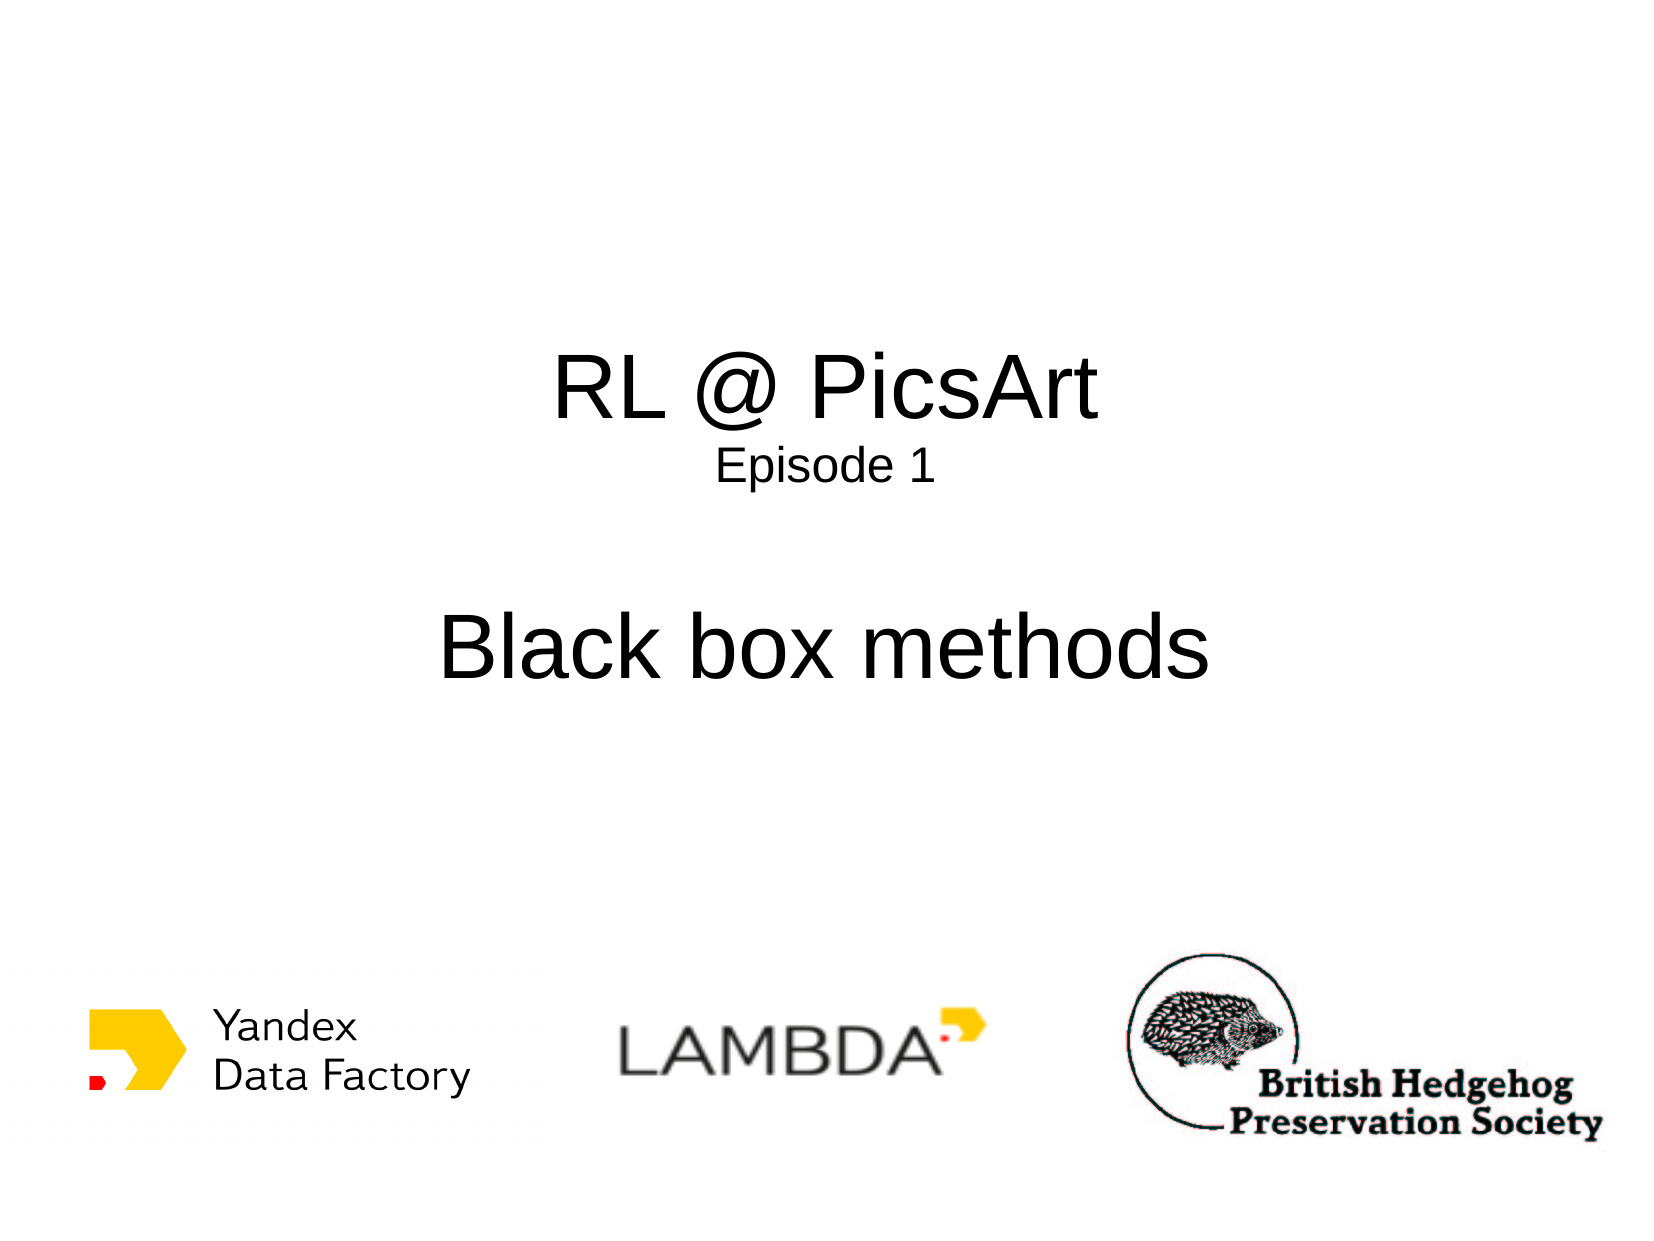

RL @ PicsArt
Episode 1
Black box methods
1